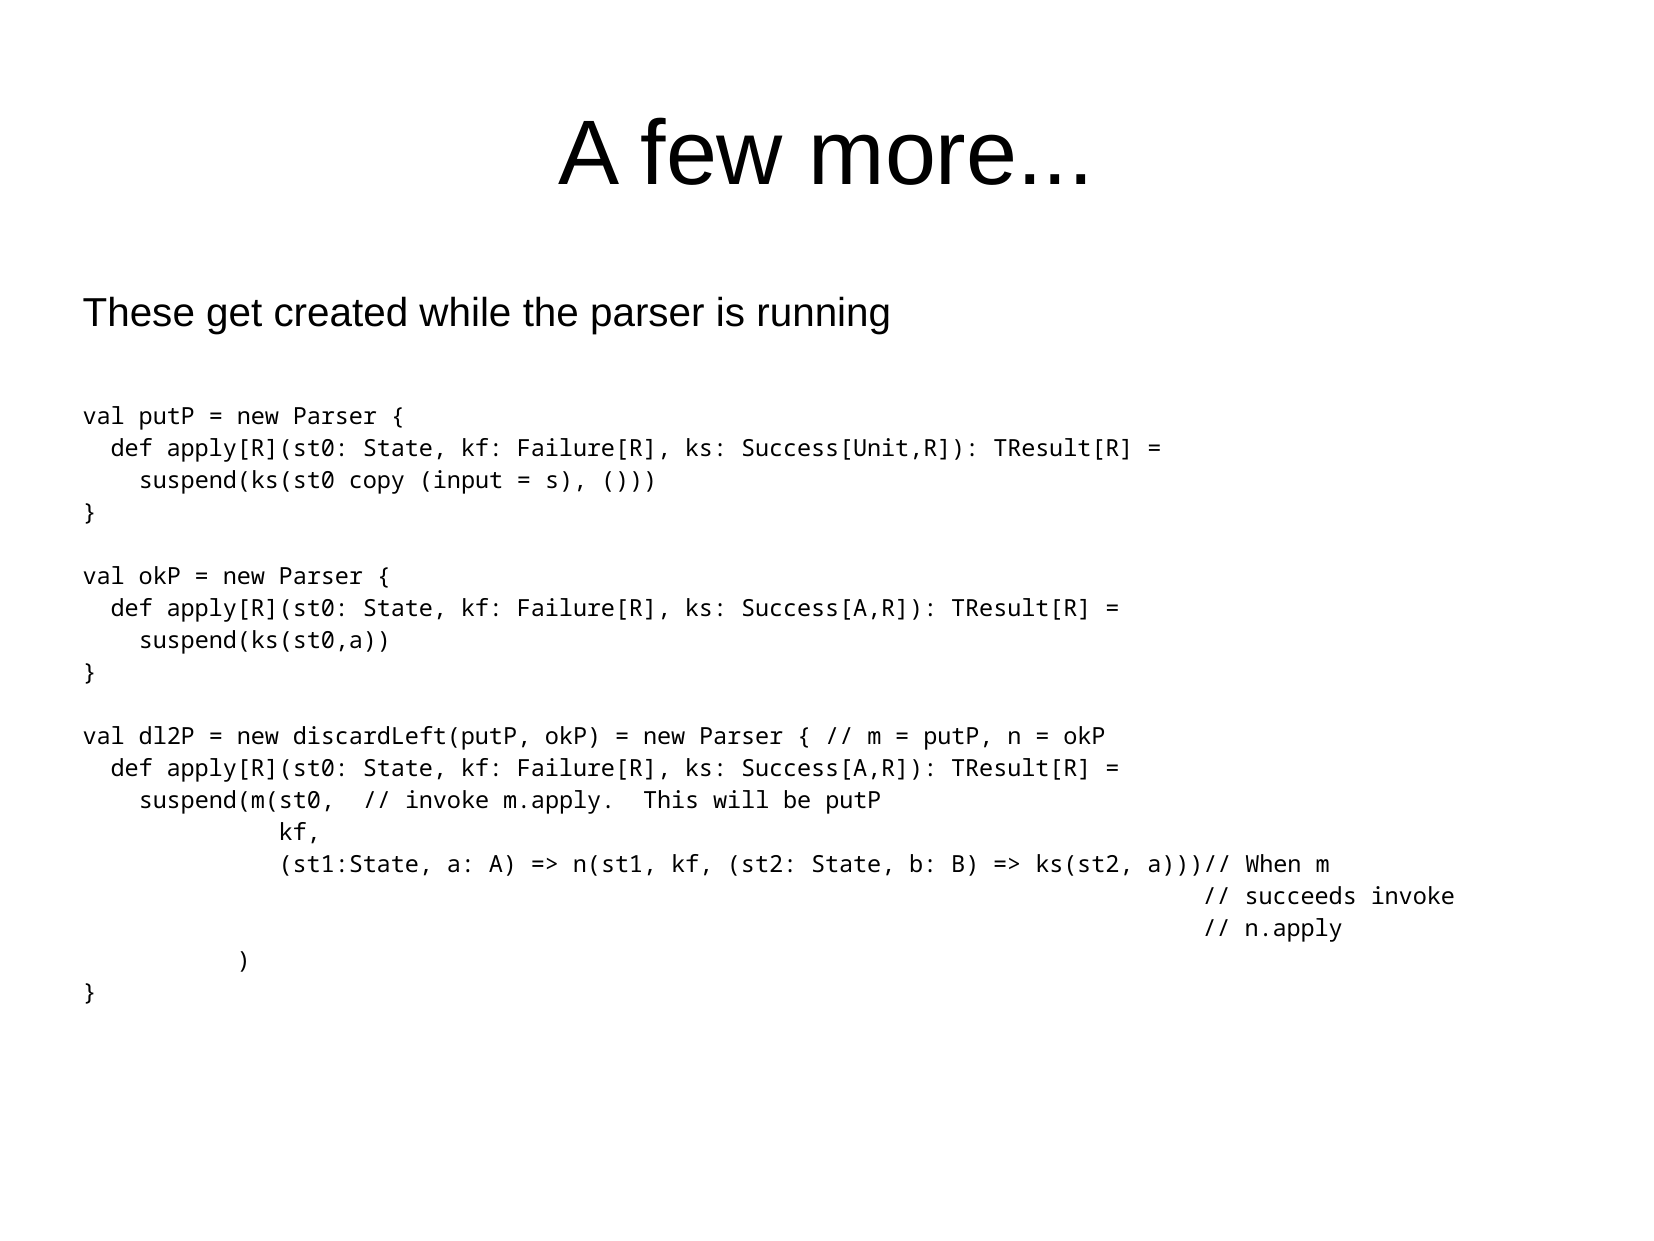

# A few more...
These get created while the parser is running
val putP = new Parser {
 def apply[R](st0: State, kf: Failure[R], ks: Success[Unit,R]): TResult[R] =
 suspend(ks(st0 copy (input = s), ()))
}
val okP = new Parser {
 def apply[R](st0: State, kf: Failure[R], ks: Success[A,R]): TResult[R] =
 suspend(ks(st0,a))
}
val dl2P = new discardLeft(putP, okP) = new Parser { // m = putP, n = okP
 def apply[R](st0: State, kf: Failure[R], ks: Success[A,R]): TResult[R] =
 suspend(m(st0, // invoke m.apply. This will be putP
 kf,
 (st1:State, a: A) => n(st1, kf, (st2: State, b: B) => ks(st2, a)))// When m
 // succeeds invoke
 // n.apply
 )
}